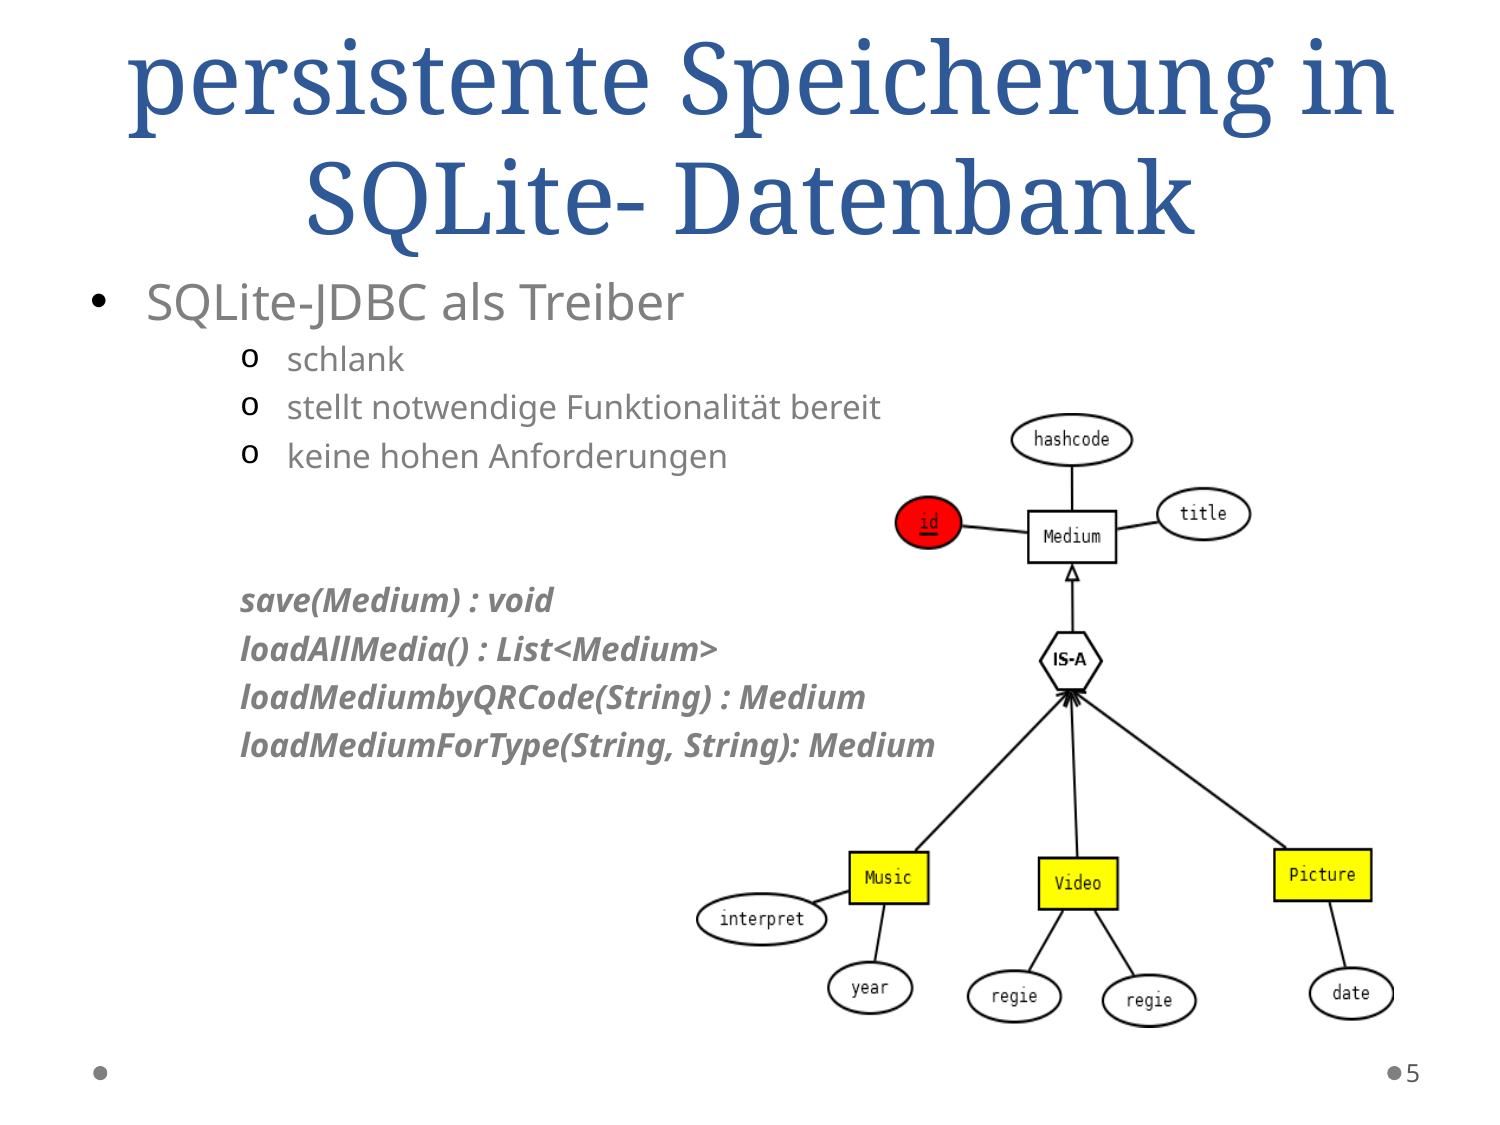

# persistente Speicherung in SQLite- Datenbank
SQLite-JDBC als Treiber
schlank
stellt notwendige Funktionalität bereit
keine hohen Anforderungen
save(Medium) : void
loadAllMedia() : List<Medium>
loadMediumbyQRCode(String) : Medium
loadMediumForType(String, String): Medium